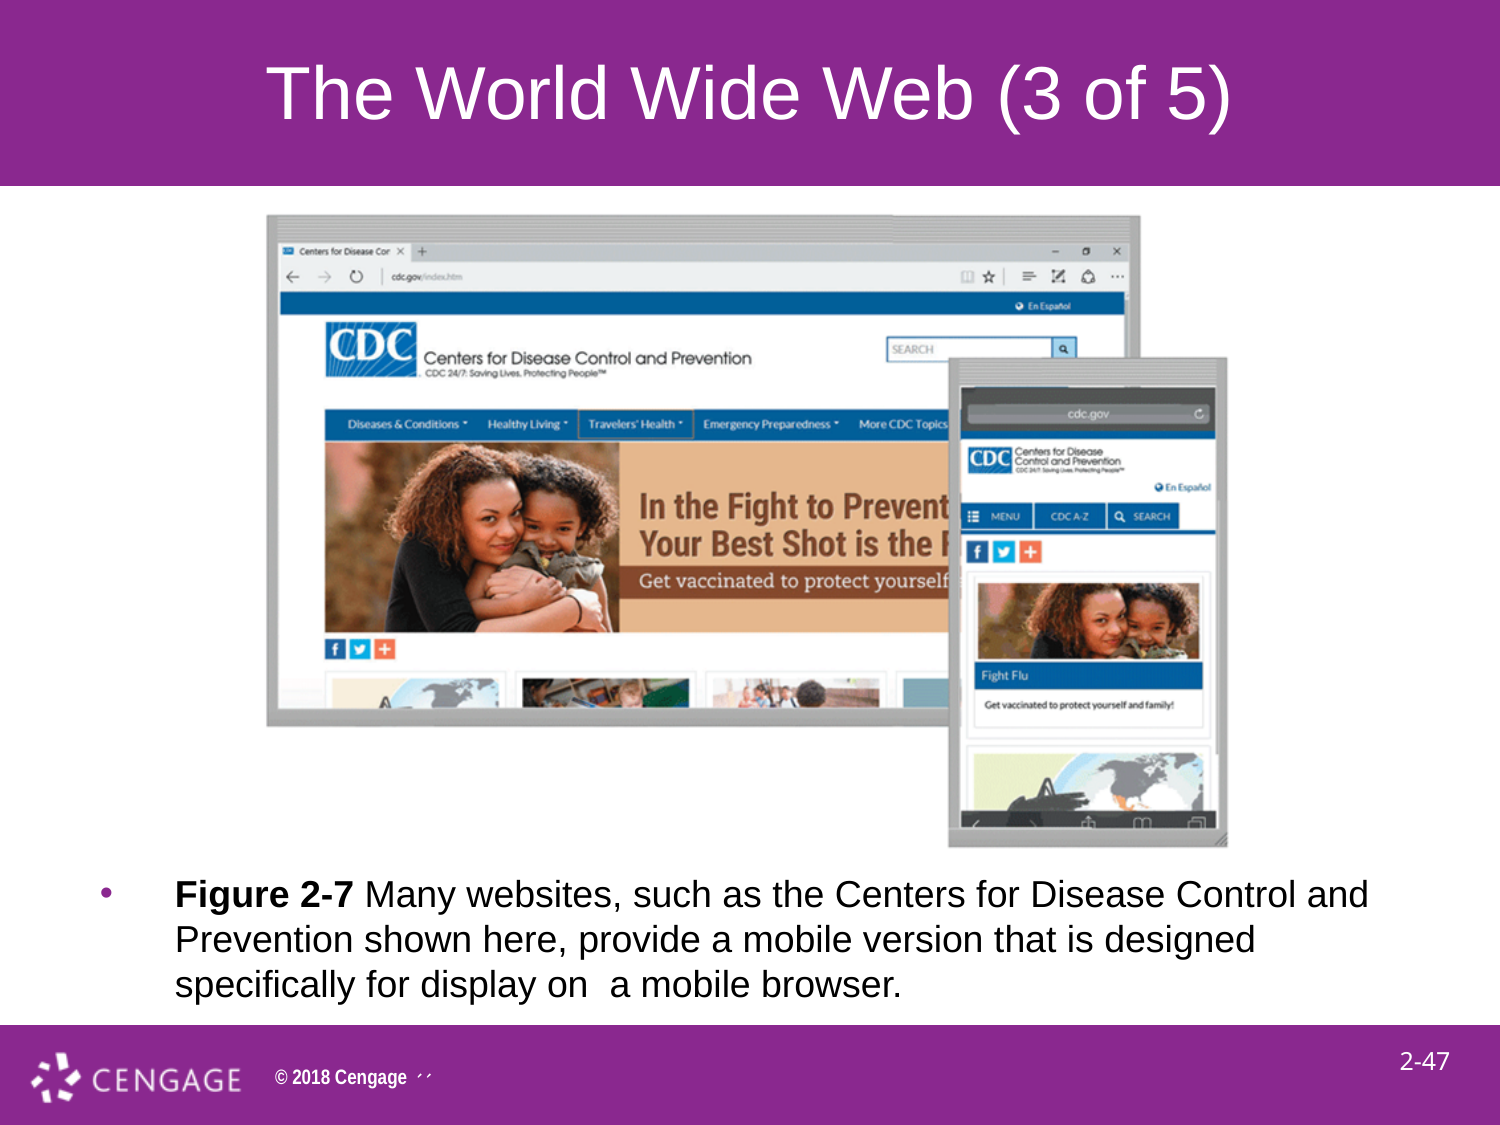

# The World Wide Web (3 of 5)
Figure 2-7 Many websites, such as the Centers for Disease Control and Prevention shown here, provide a mobile version that is designed specifically for display on a mobile browser.